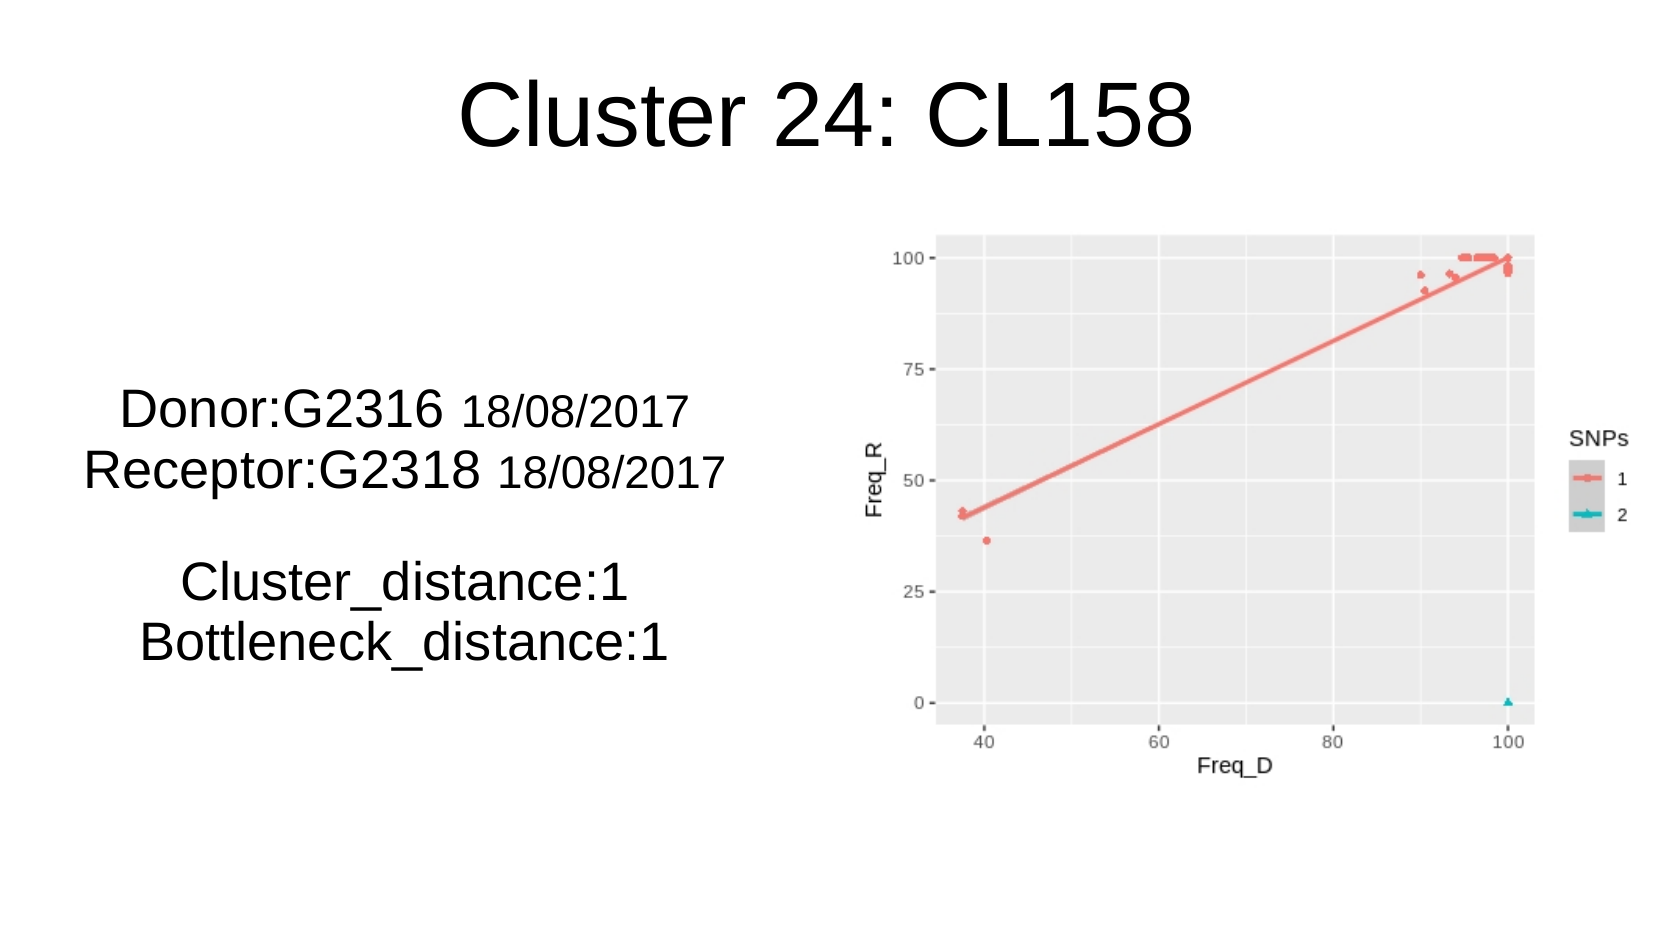

# Cluster 24: CL158
Donor:G2316 18/08/2017
Receptor:G2318 18/08/2017
Cluster_distance:1
Bottleneck_distance:1